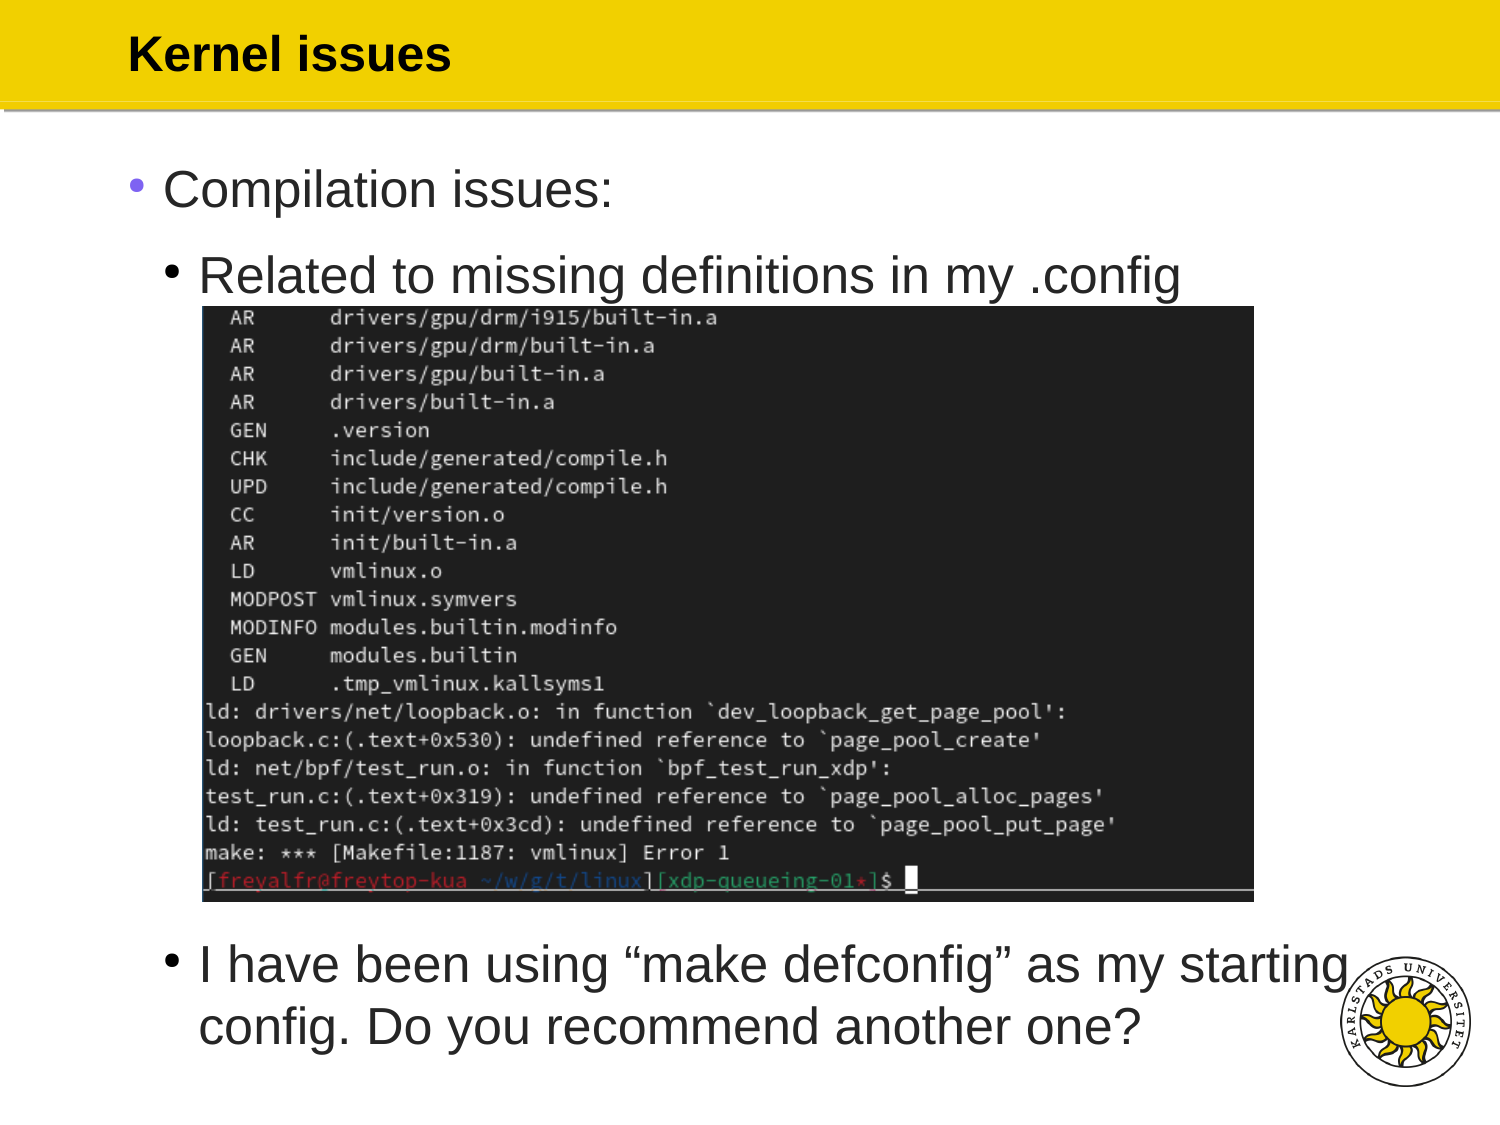

# Kernel issues
Compilation issues:
Related to missing definitions in my .config
I have been using “make defconfig” as my starting config. Do you recommend another one?